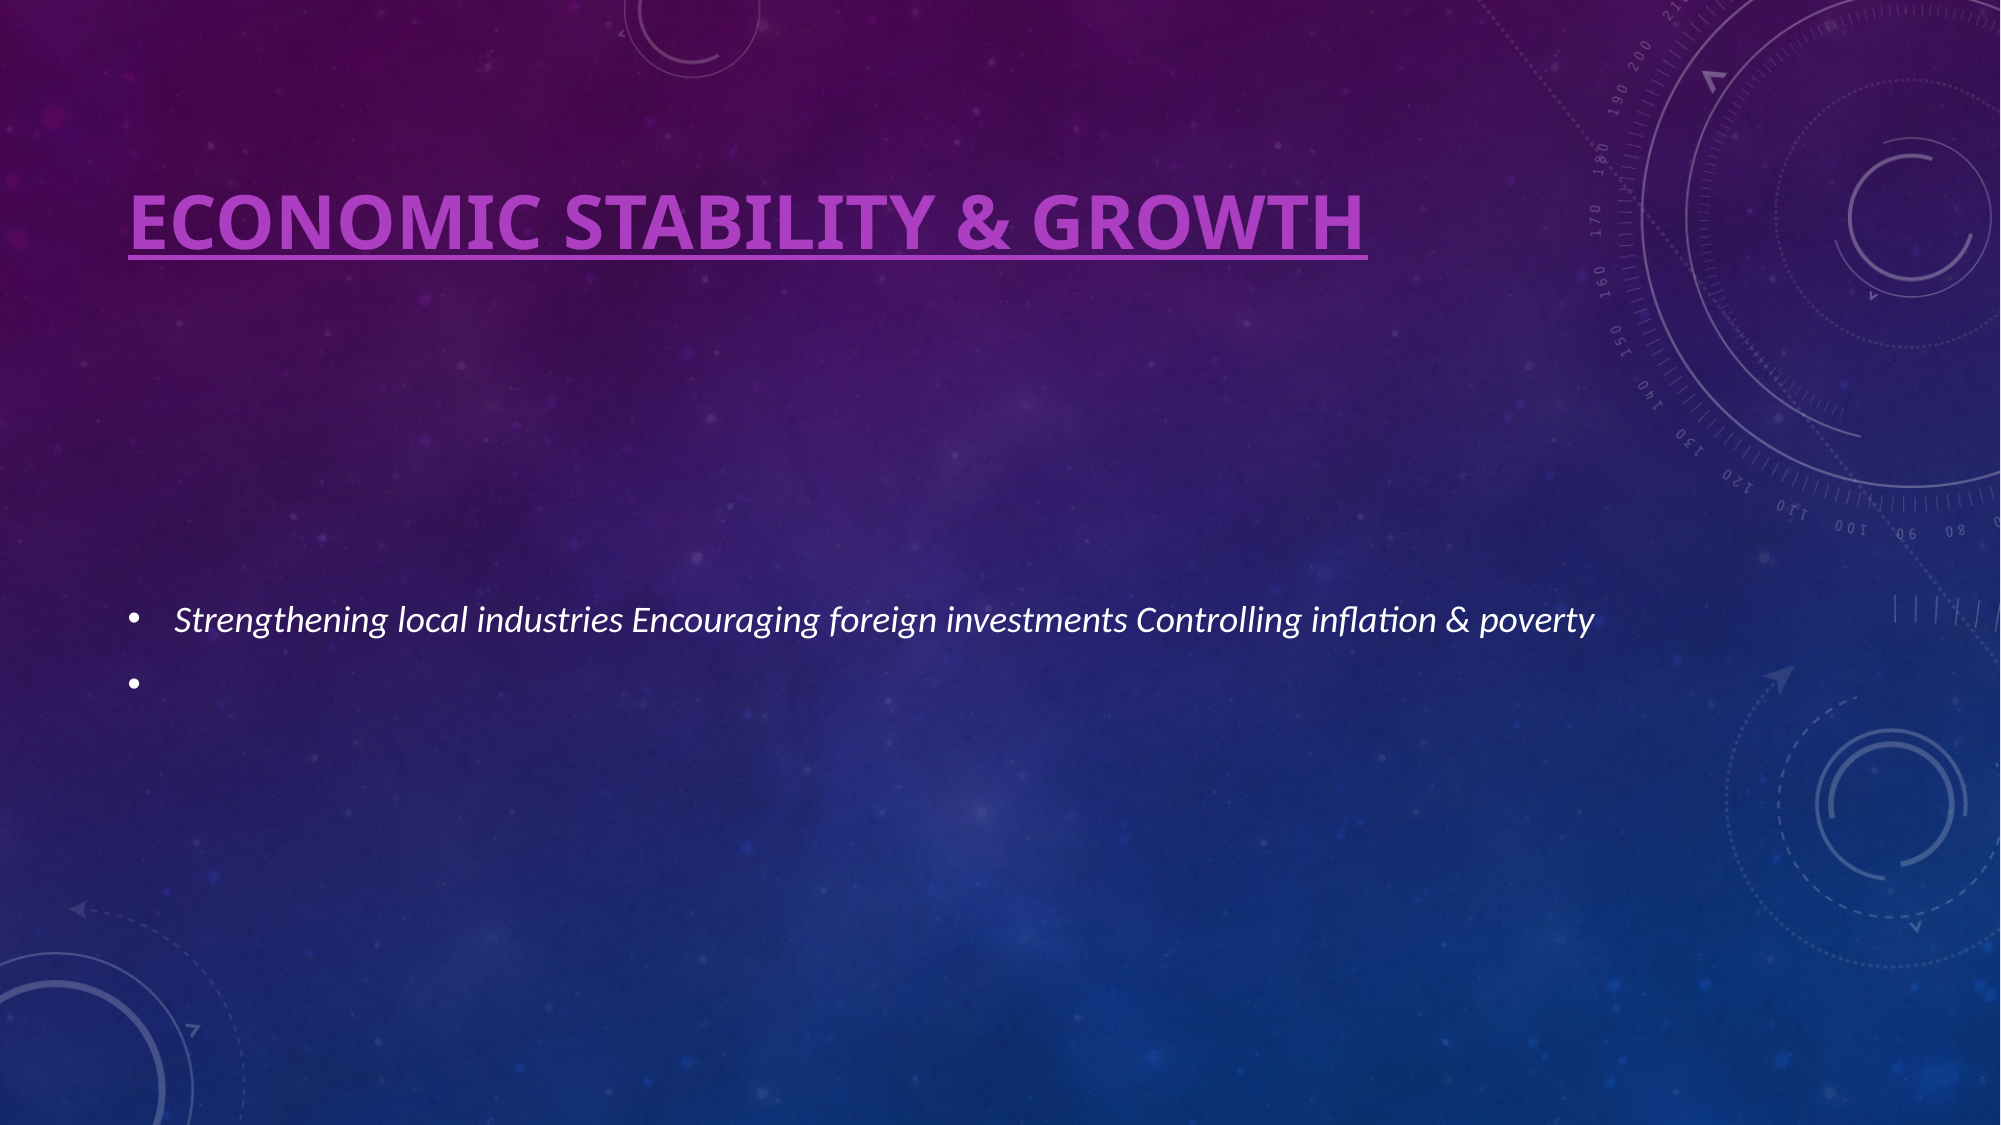

# Economic Stability & Growth
Strengthening local industries Encouraging foreign investments Controlling inflation & poverty